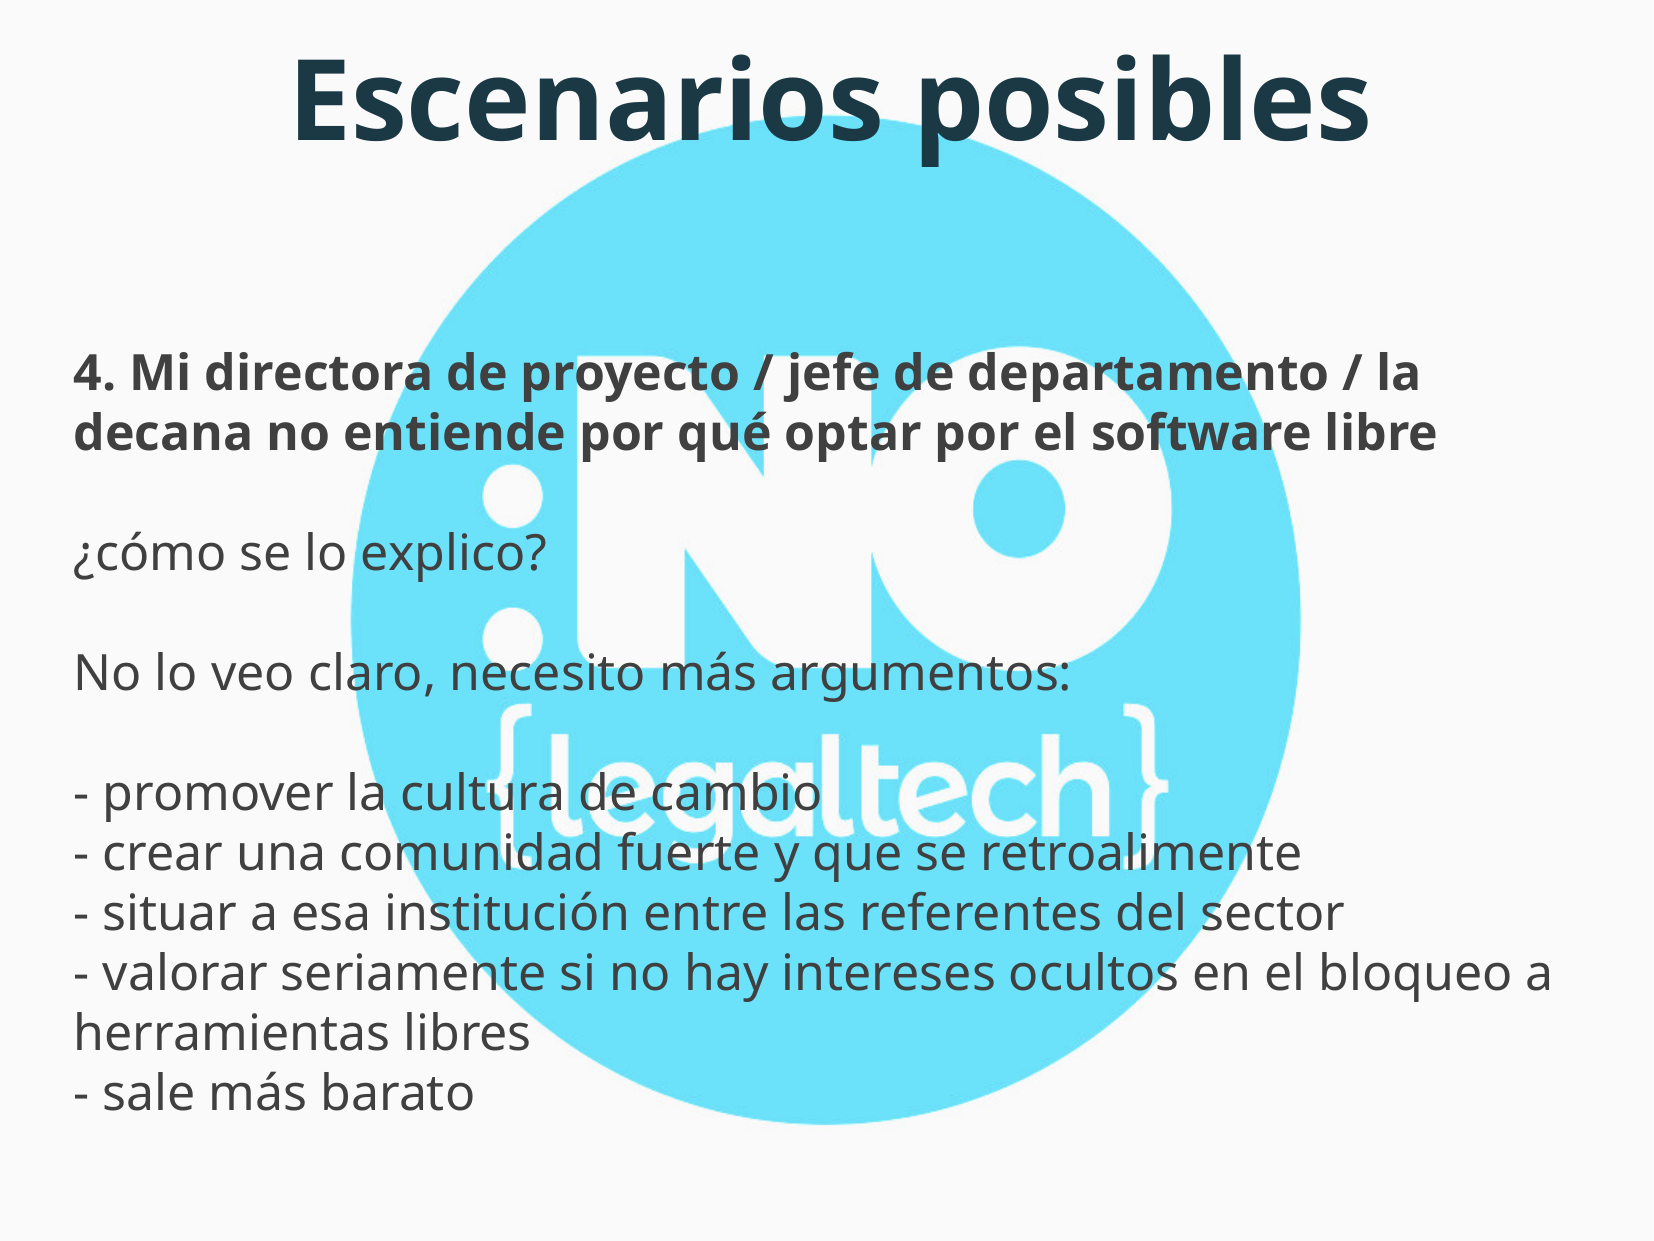

# Escenarios posibles
4. Mi directora de proyecto / jefe de departamento / la decana no entiende por qué optar por el software libre
¿cómo se lo explico?
No lo veo claro, necesito más argumentos:
- promover la cultura de cambio
- crear una comunidad fuerte y que se retroalimente
- situar a esa institución entre las referentes del sector
- valorar seriamente si no hay intereses ocultos en el bloqueo a herramientas libres
- sale más barato